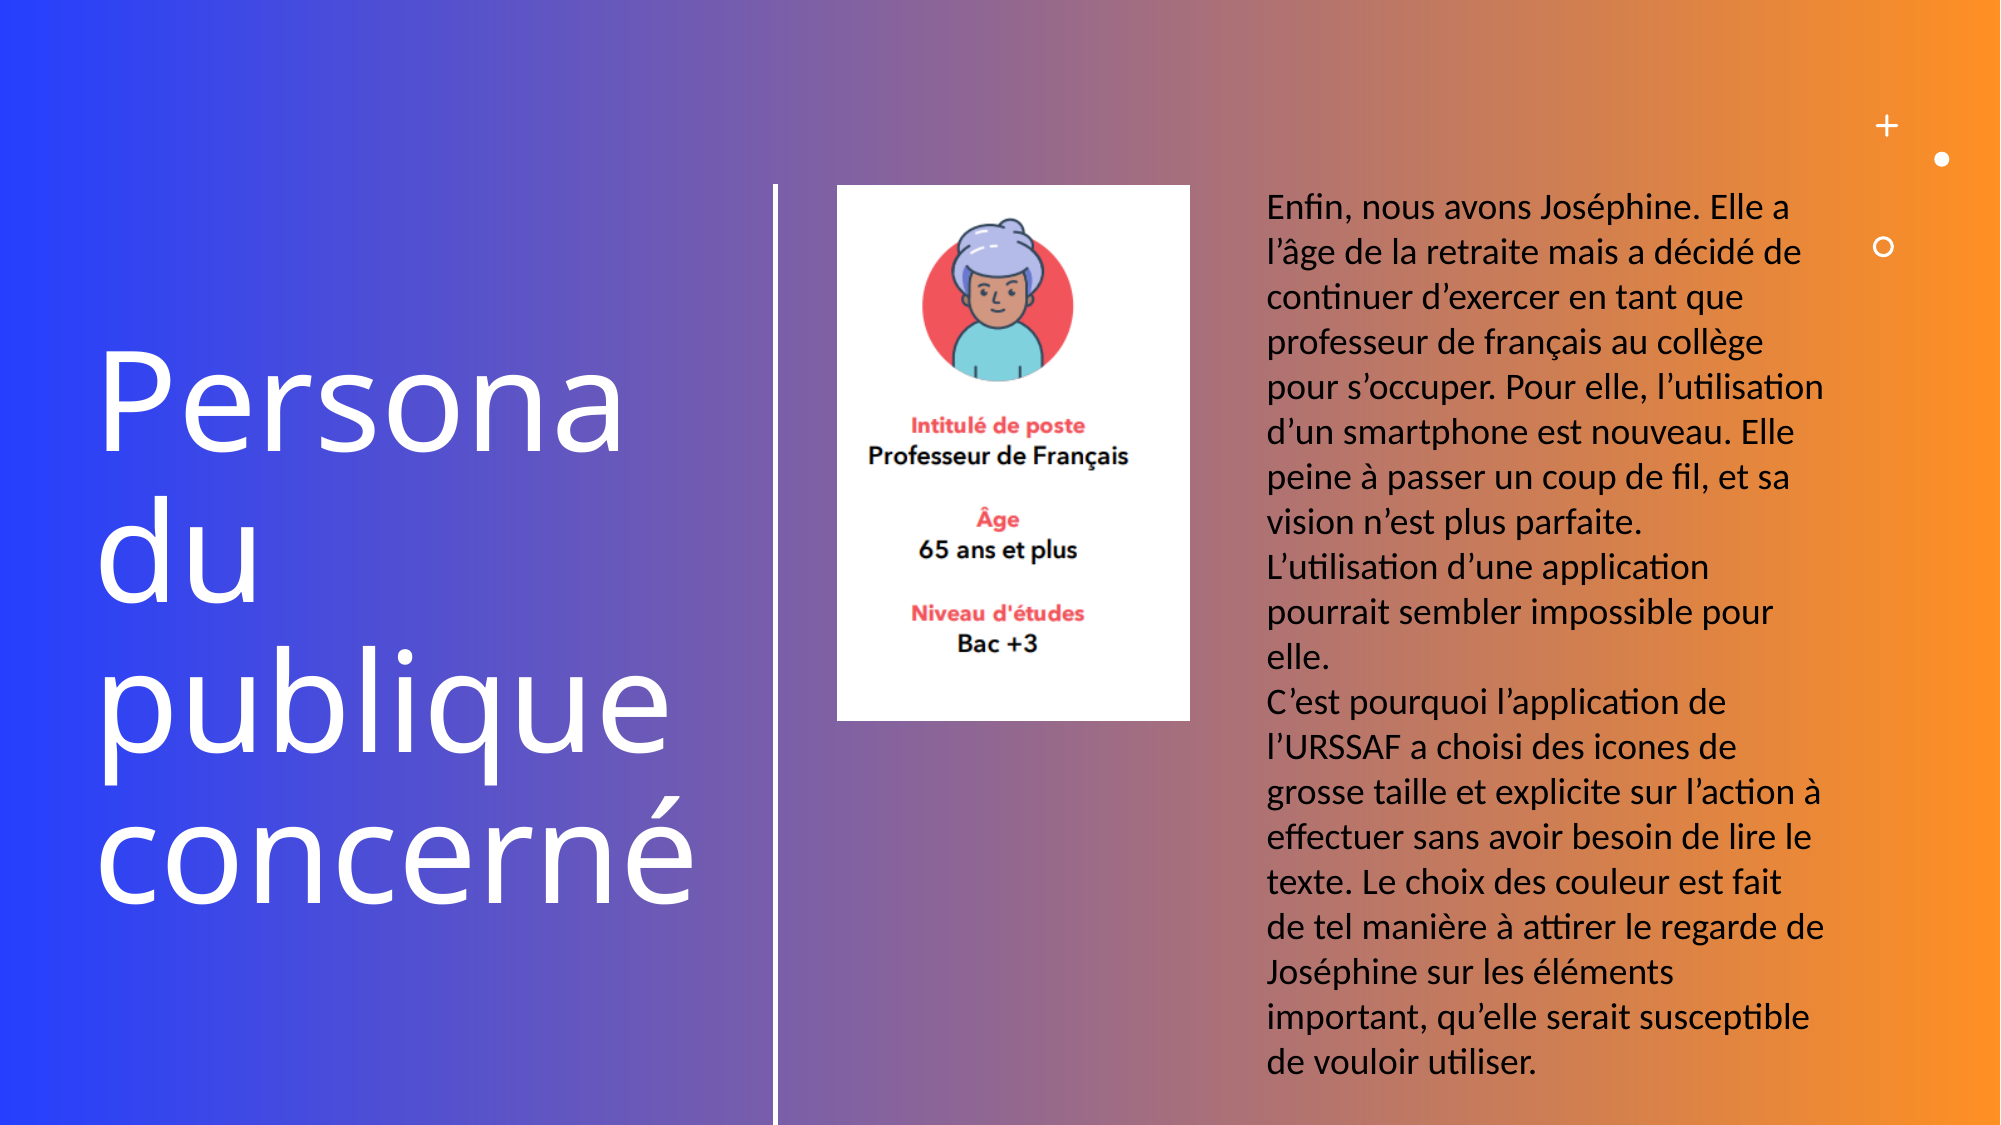

# Persona du publique concerné
Enfin, nous avons Joséphine. Elle a l’âge de la retraite mais a décidé de continuer d’exercer en tant que professeur de français au collège pour s’occuper. Pour elle, l’utilisation d’un smartphone est nouveau. Elle peine à passer un coup de fil, et sa vision n’est plus parfaite.
L’utilisation d’une application pourrait sembler impossible pour elle.
C’est pourquoi l’application de l’URSSAF a choisi des icones de grosse taille et explicite sur l’action à effectuer sans avoir besoin de lire le texte. Le choix des couleur est fait de tel manière à attirer le regarde de Joséphine sur les éléments important, qu’elle serait susceptible de vouloir utiliser.